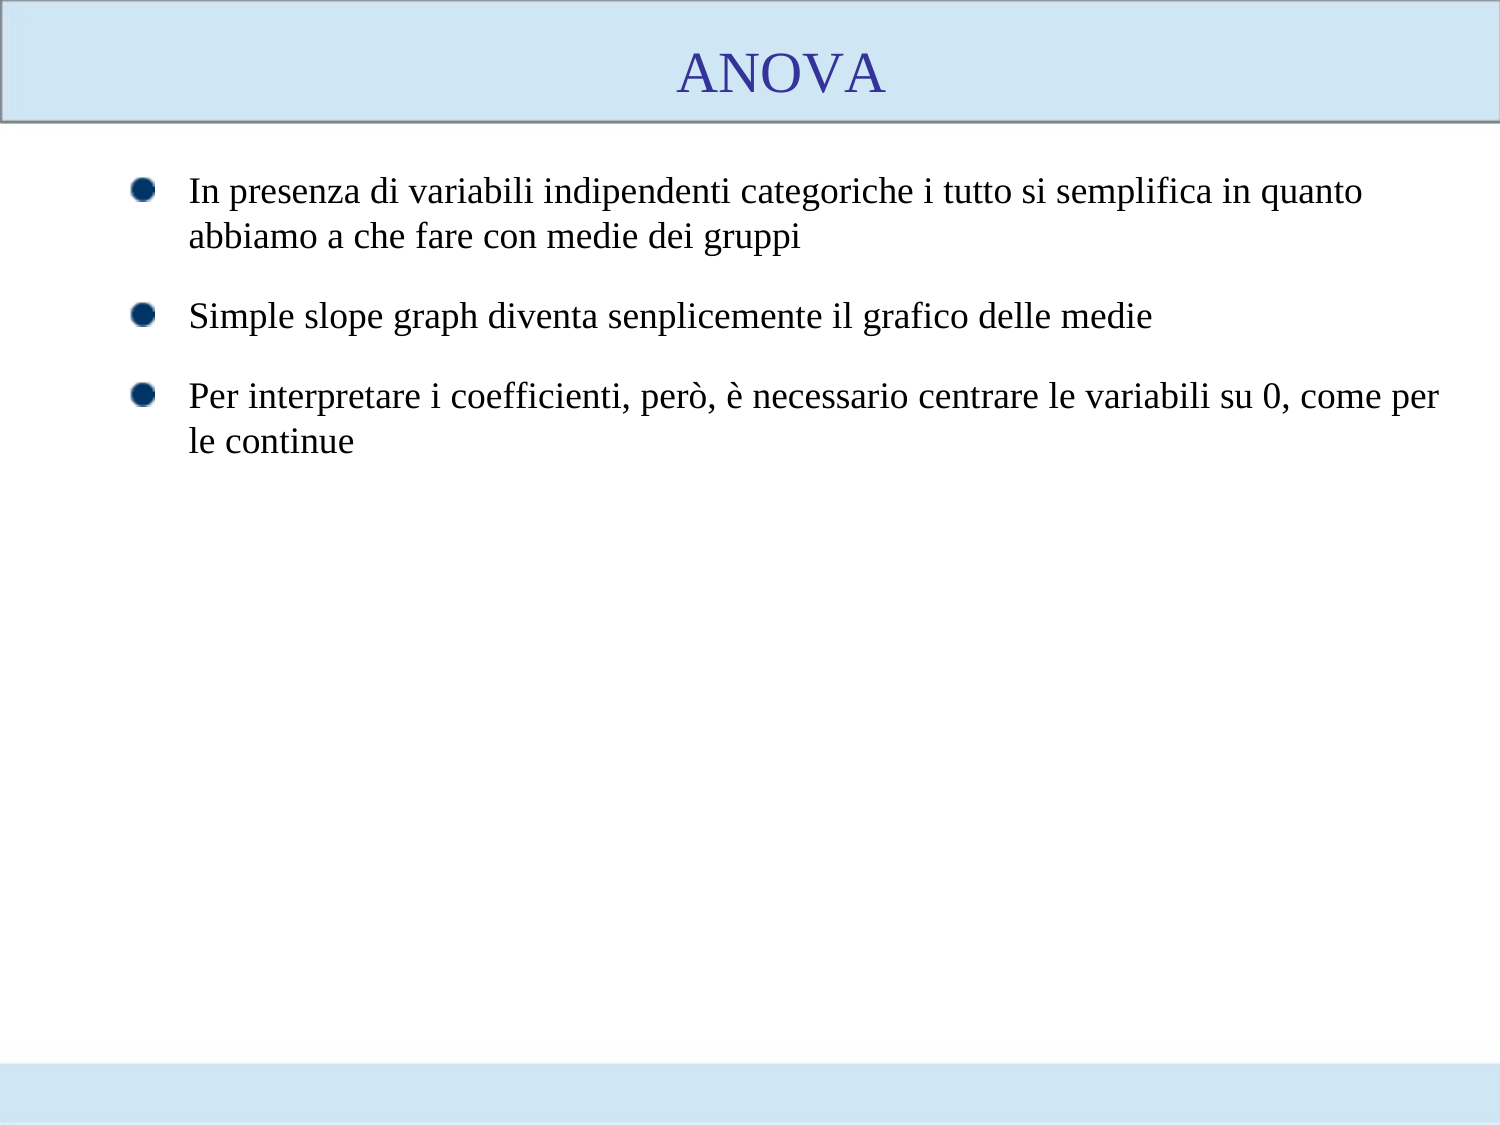

# ANOVA
In presenza di variabili indipendenti categoriche i tutto si semplifica in quanto abbiamo a che fare con medie dei gruppi
Simple slope graph diventa senplicemente il grafico delle medie
Per interpretare i coefficienti, però, è necessario centrare le variabili su 0, come per le continue